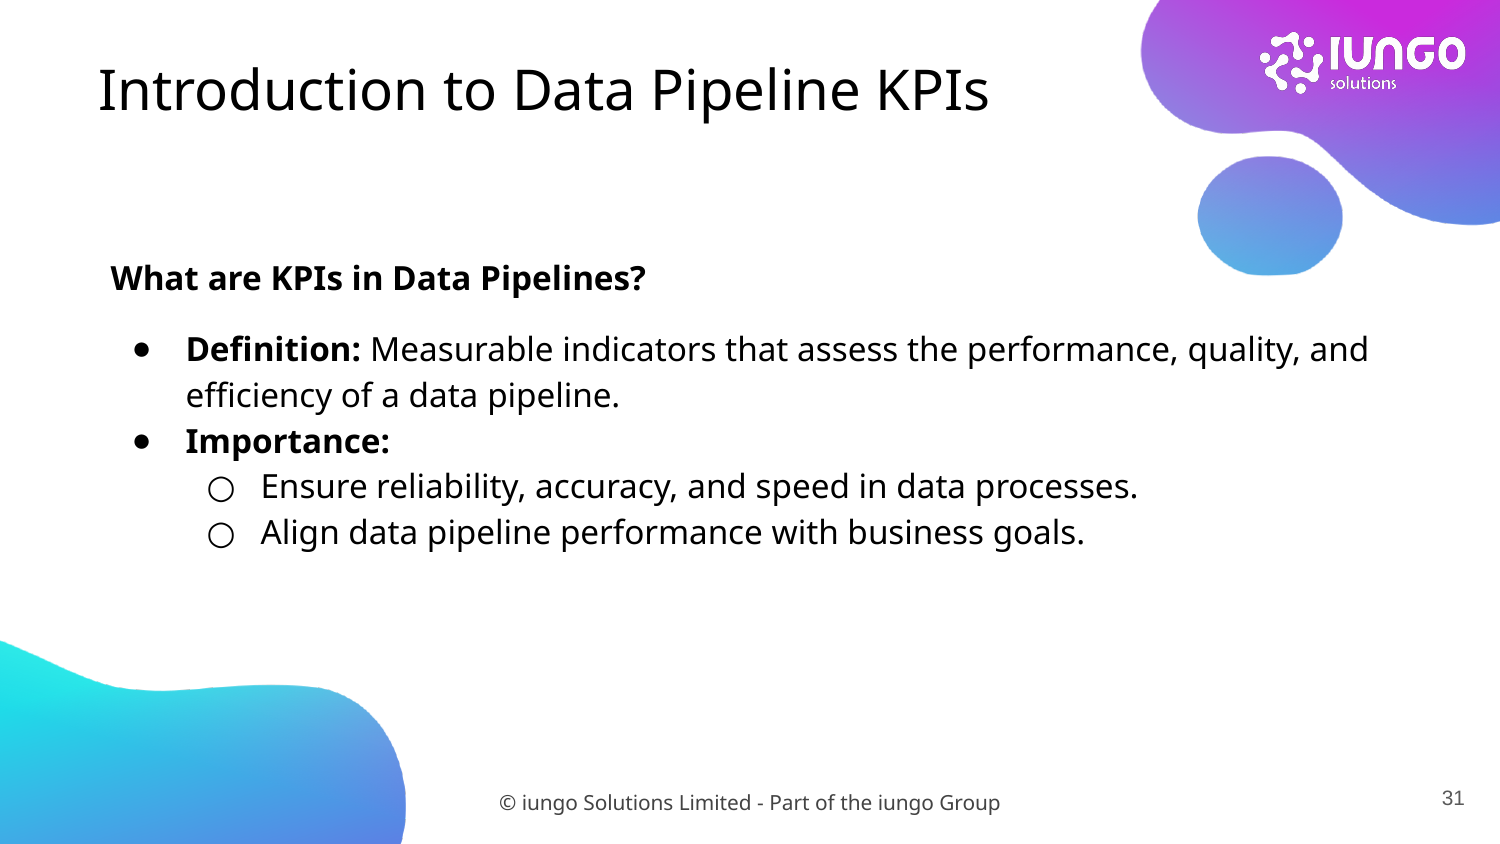

# Introduction to Data Pipeline KPIs
What are KPIs in Data Pipelines?
Definition: Measurable indicators that assess the performance, quality, and efficiency of a data pipeline.
Importance:
Ensure reliability, accuracy, and speed in data processes.
Align data pipeline performance with business goals.